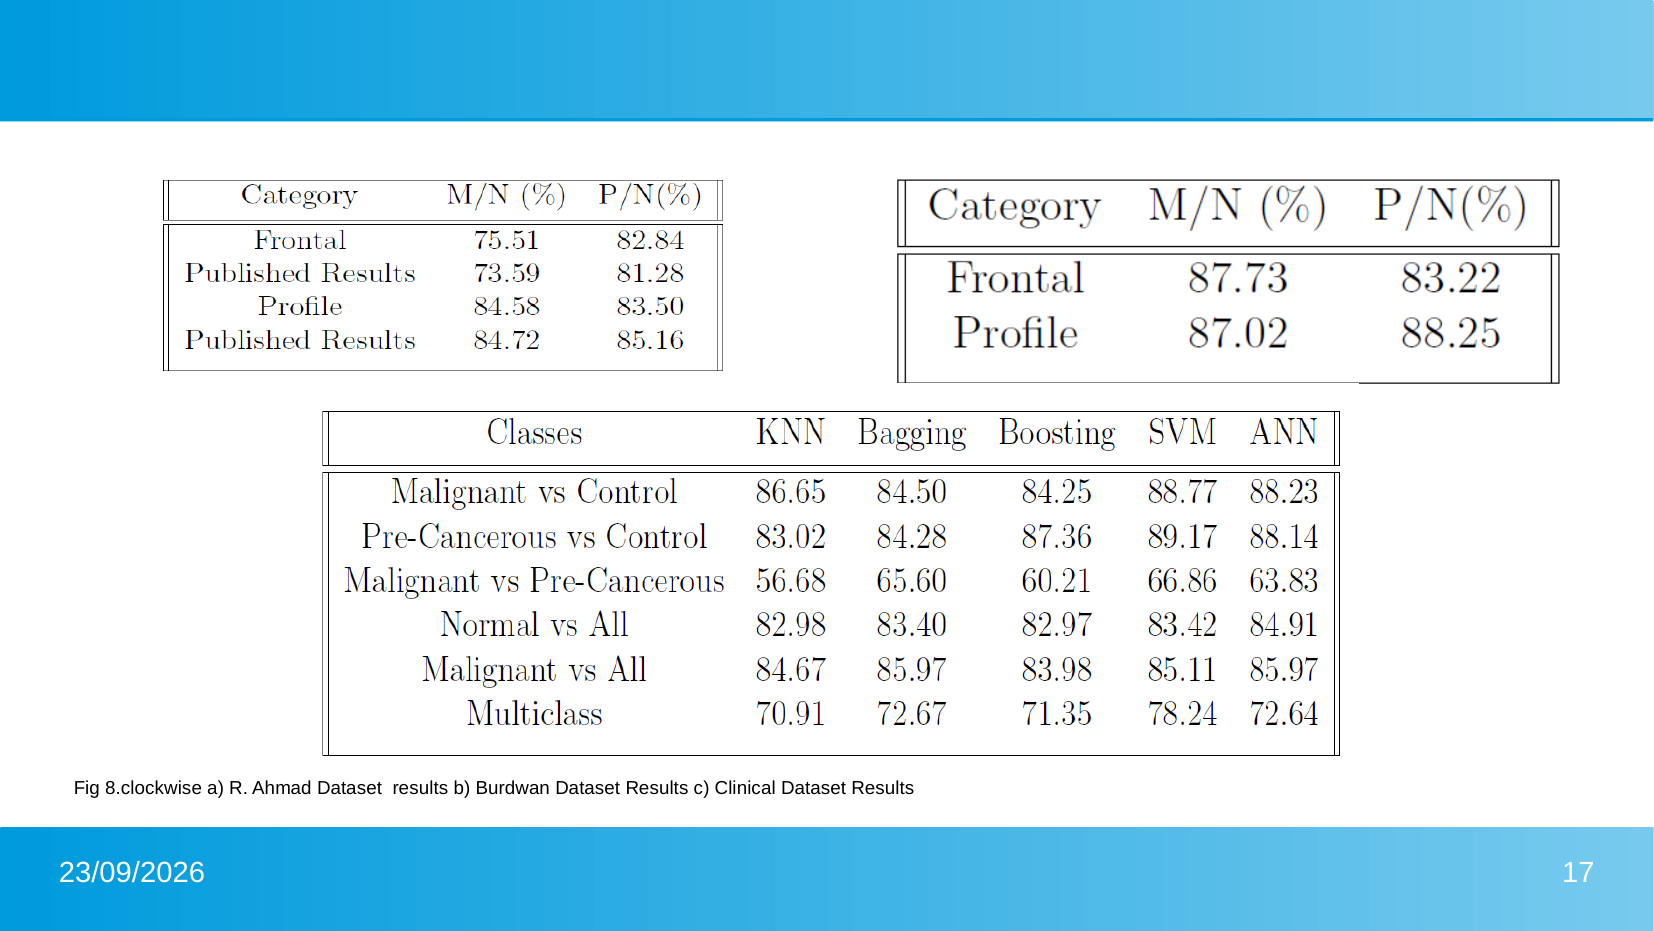

#
Fig 8.clockwise a) R. Ahmad Dataset results b) Burdwan Dataset Results c) Clinical Dataset Results
17